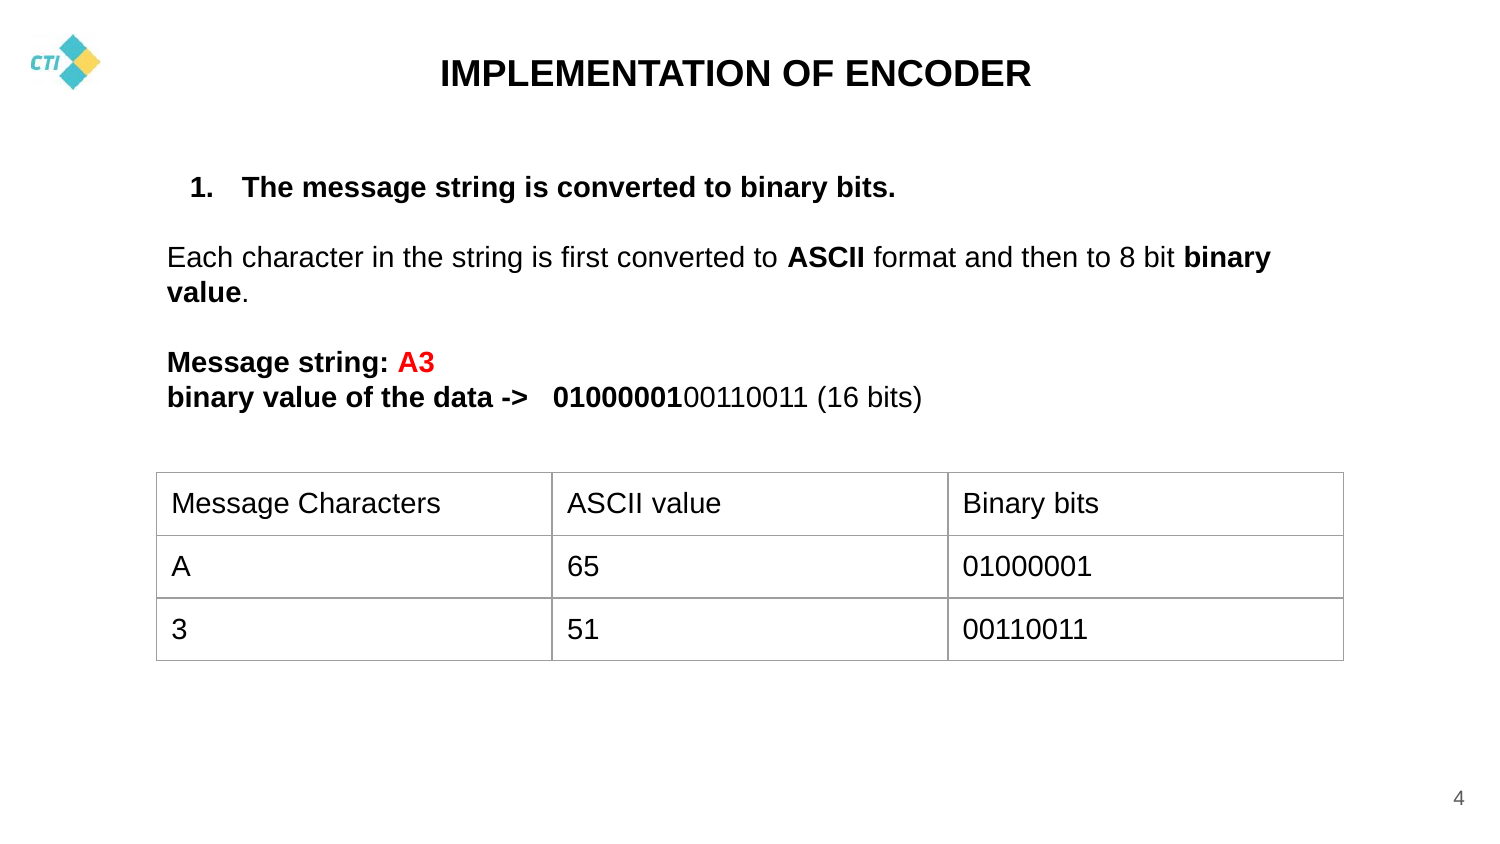

IMPLEMENTATION OF ENCODER
The message string is converted to binary bits.
Each character in the string is first converted to ASCII format and then to 8 bit binary value.
Message string: A3
binary value of the data -> 0100000100110011 (16 bits)
| Message Characters | ASCII value | Binary bits |
| --- | --- | --- |
| A | 65 | 01000001 |
| 3 | 51 | 00110011 |